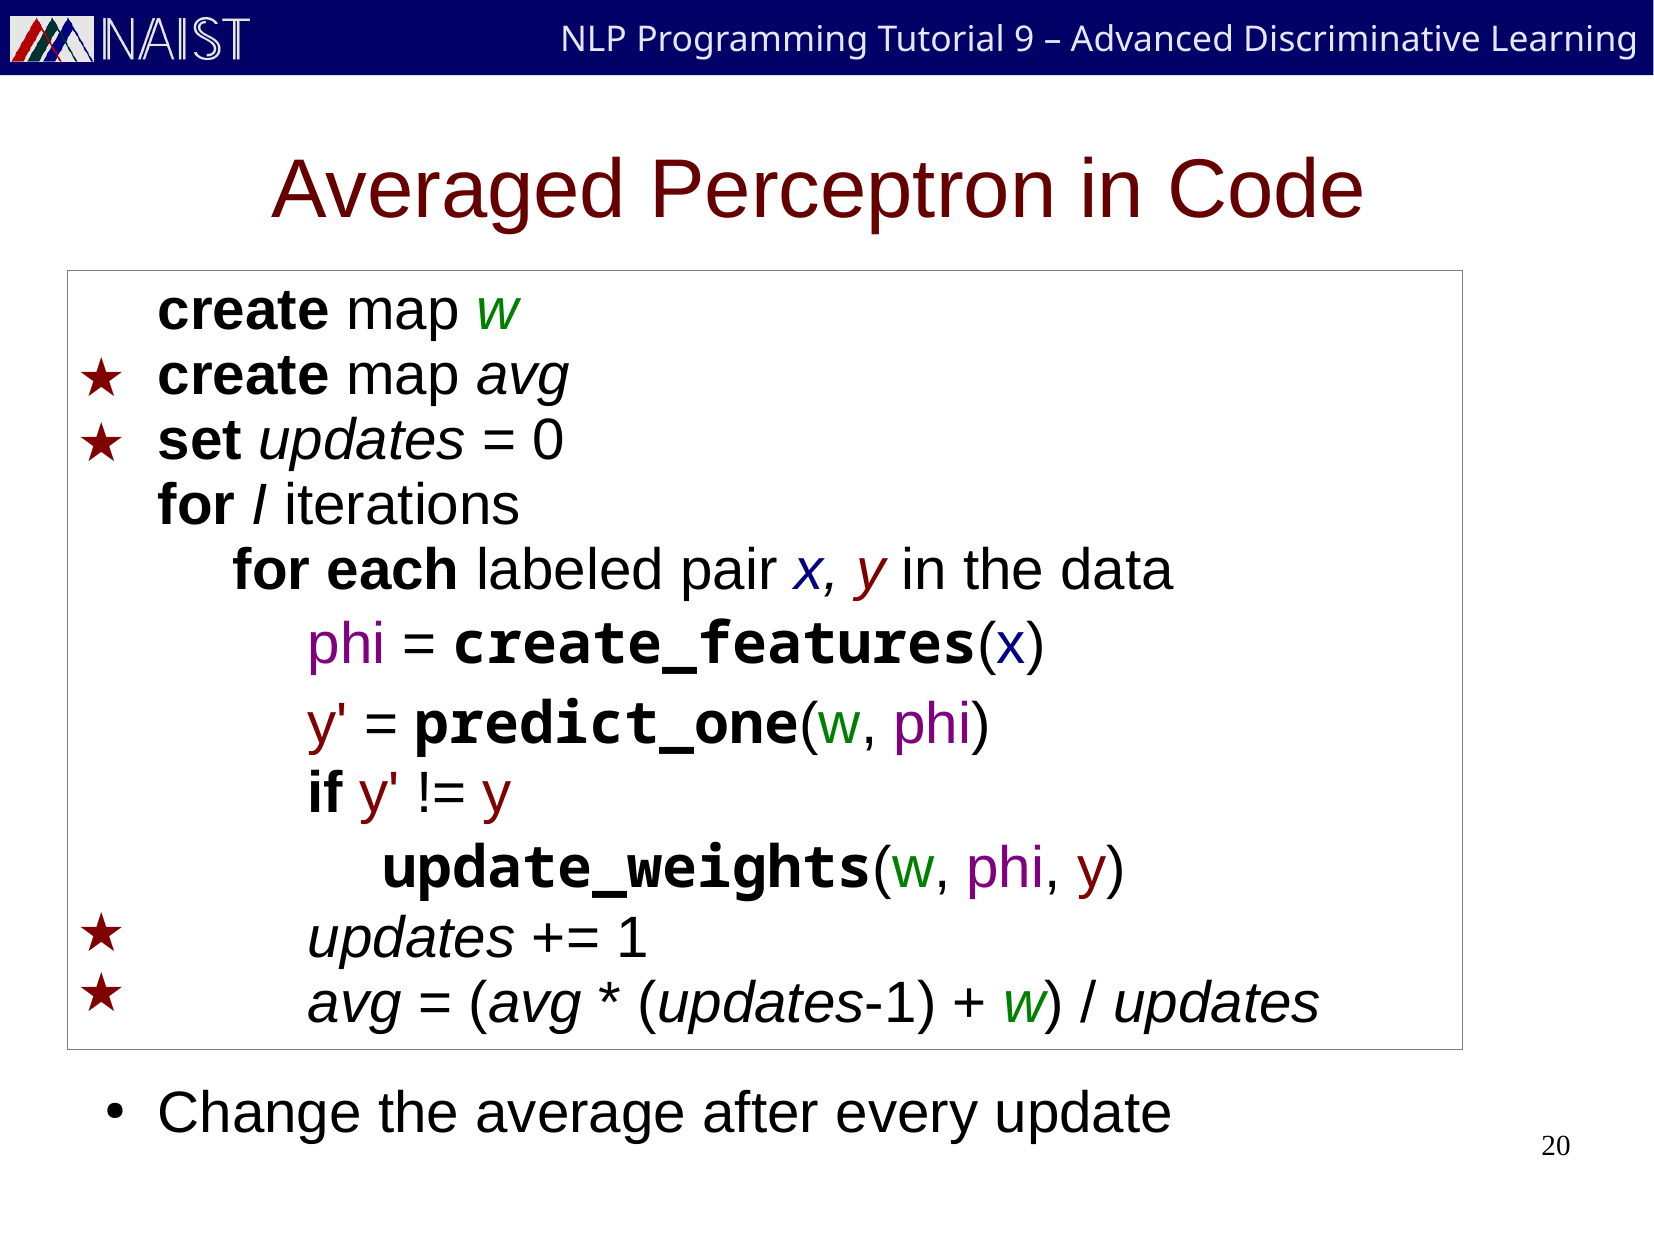

# Averaged Perceptron in Code
create map w
create map avg
set updates = 0
for I iterations
	for each labeled pair x, y in the data
		phi = create_features(x)
		y' = predict_one(w, phi)
		if y' != y
			update_weights(w, phi, y)
		updates += 1
		avg = (avg * (updates-1) + w) / updates
★
★
★
★
Change the average after every update
20